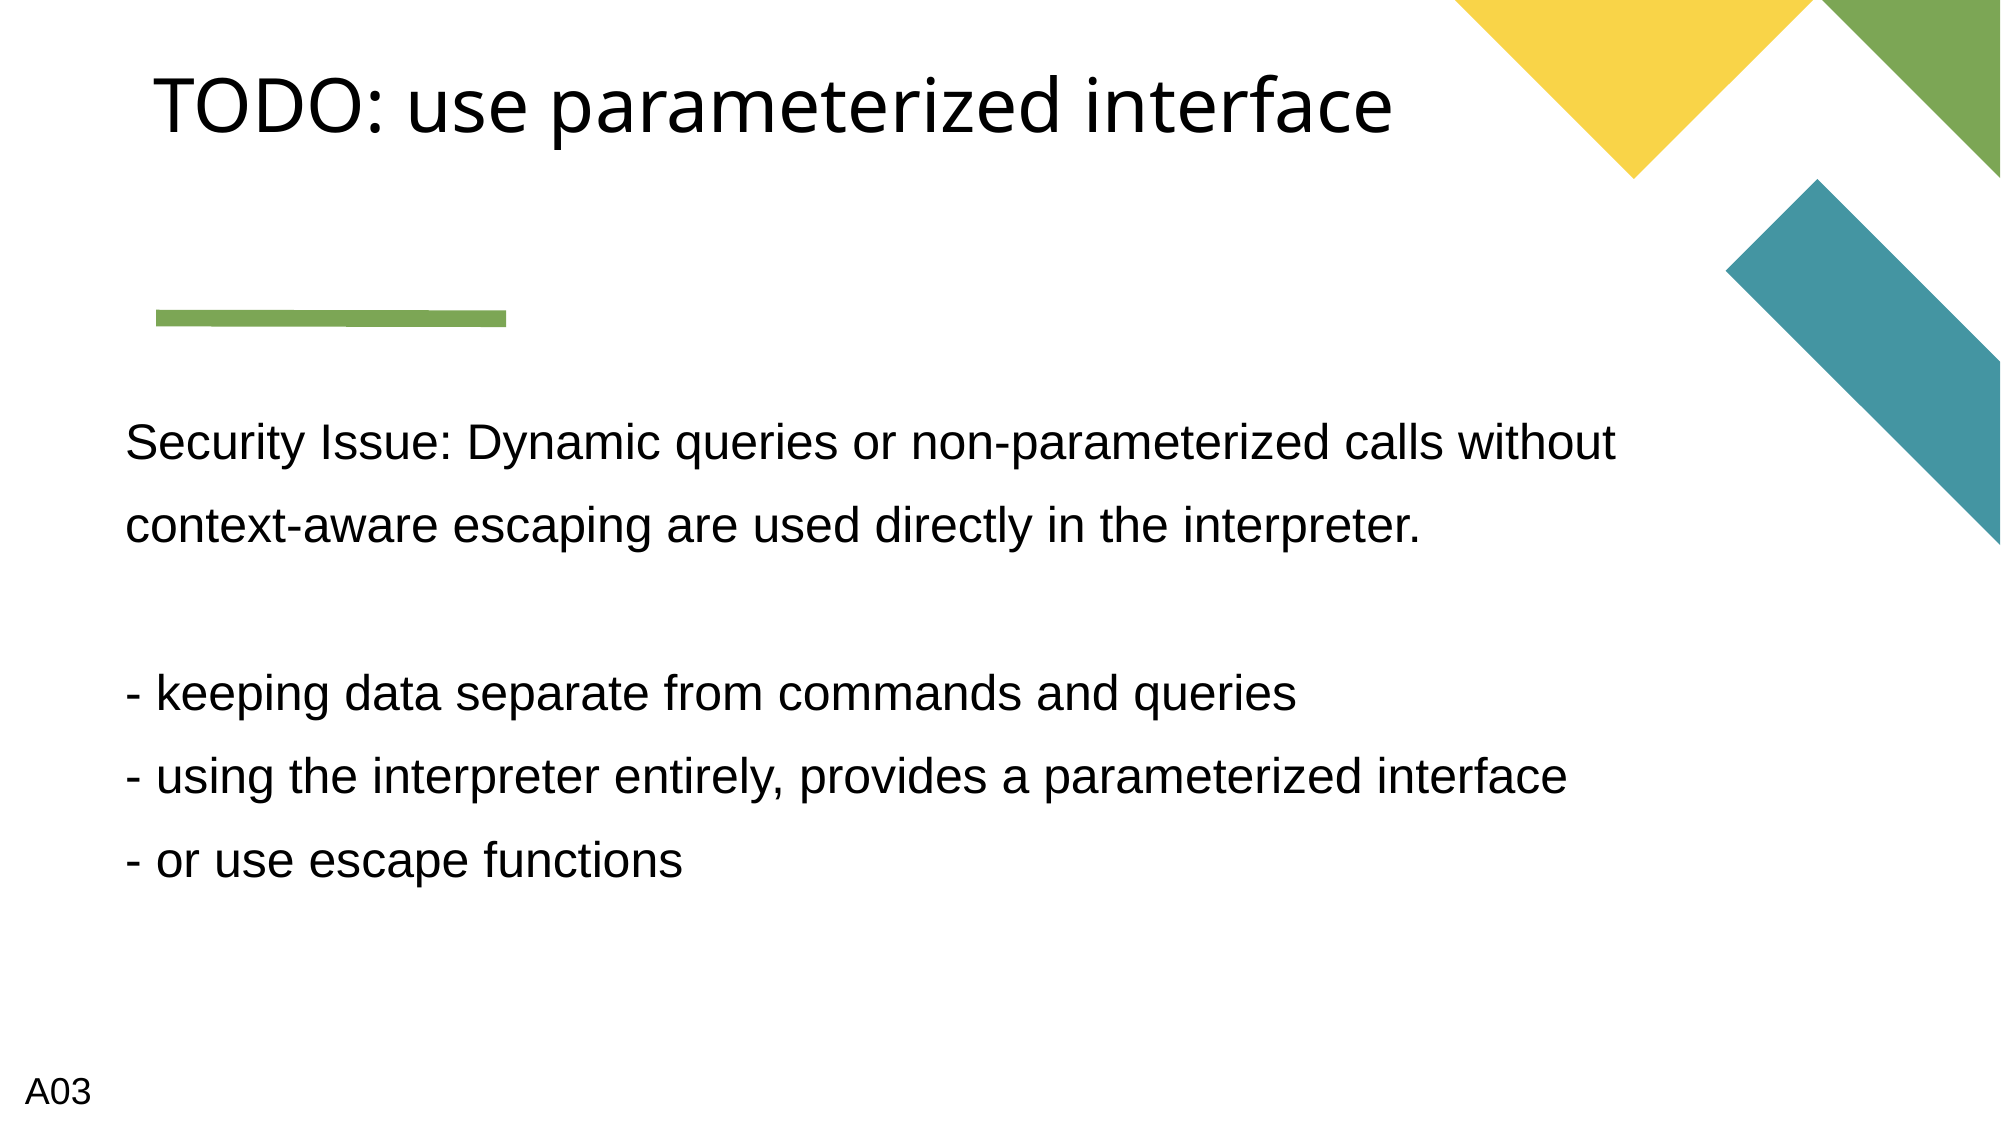

# TODO: use parameterized interface
Security Issue: Dynamic queries or non-parameterized calls without context-aware escaping are used directly in the interpreter.
- keeping data separate from commands and queries
- using the interpreter entirely, provides a parameterized interface
- or use escape functions
A03